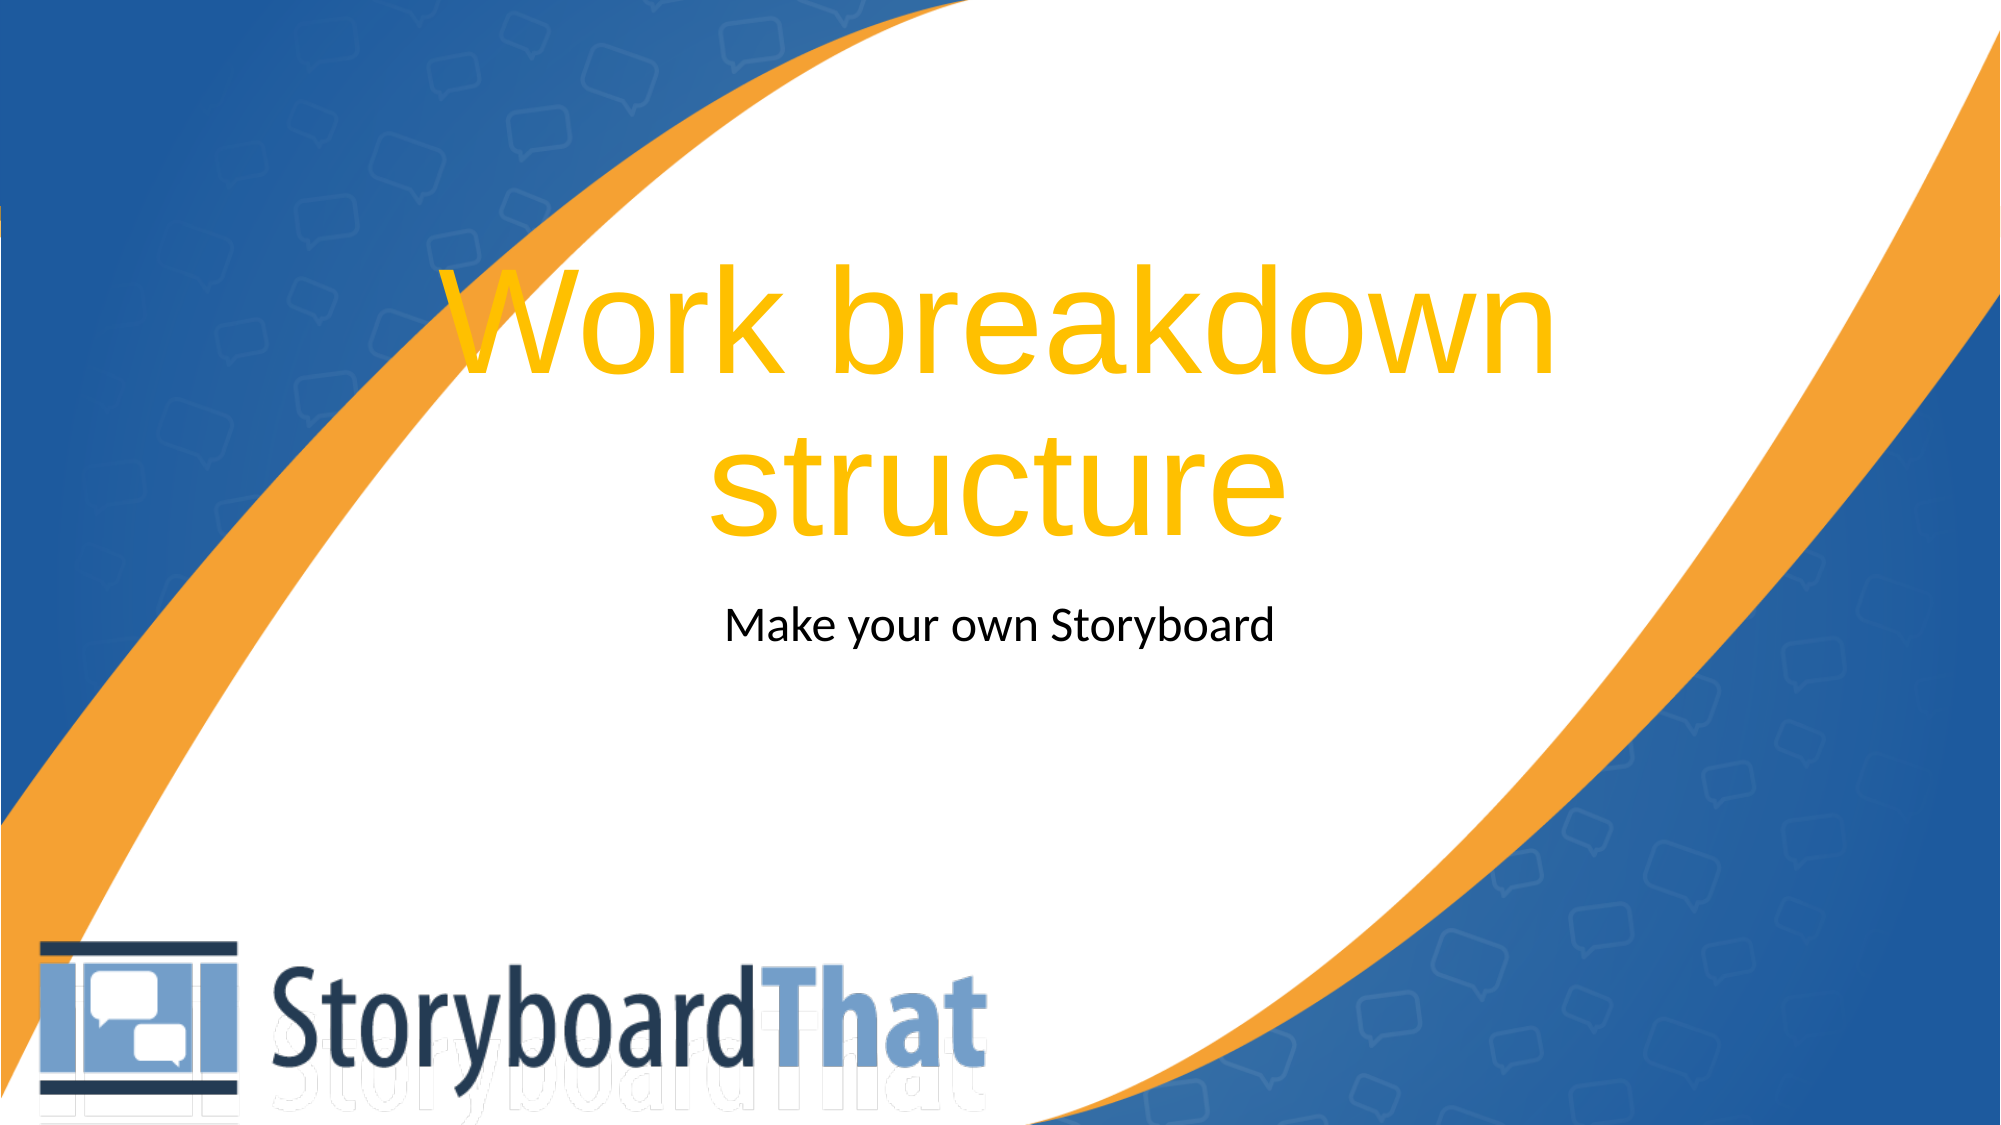

# Work breakdown structure
Make your own Storyboard